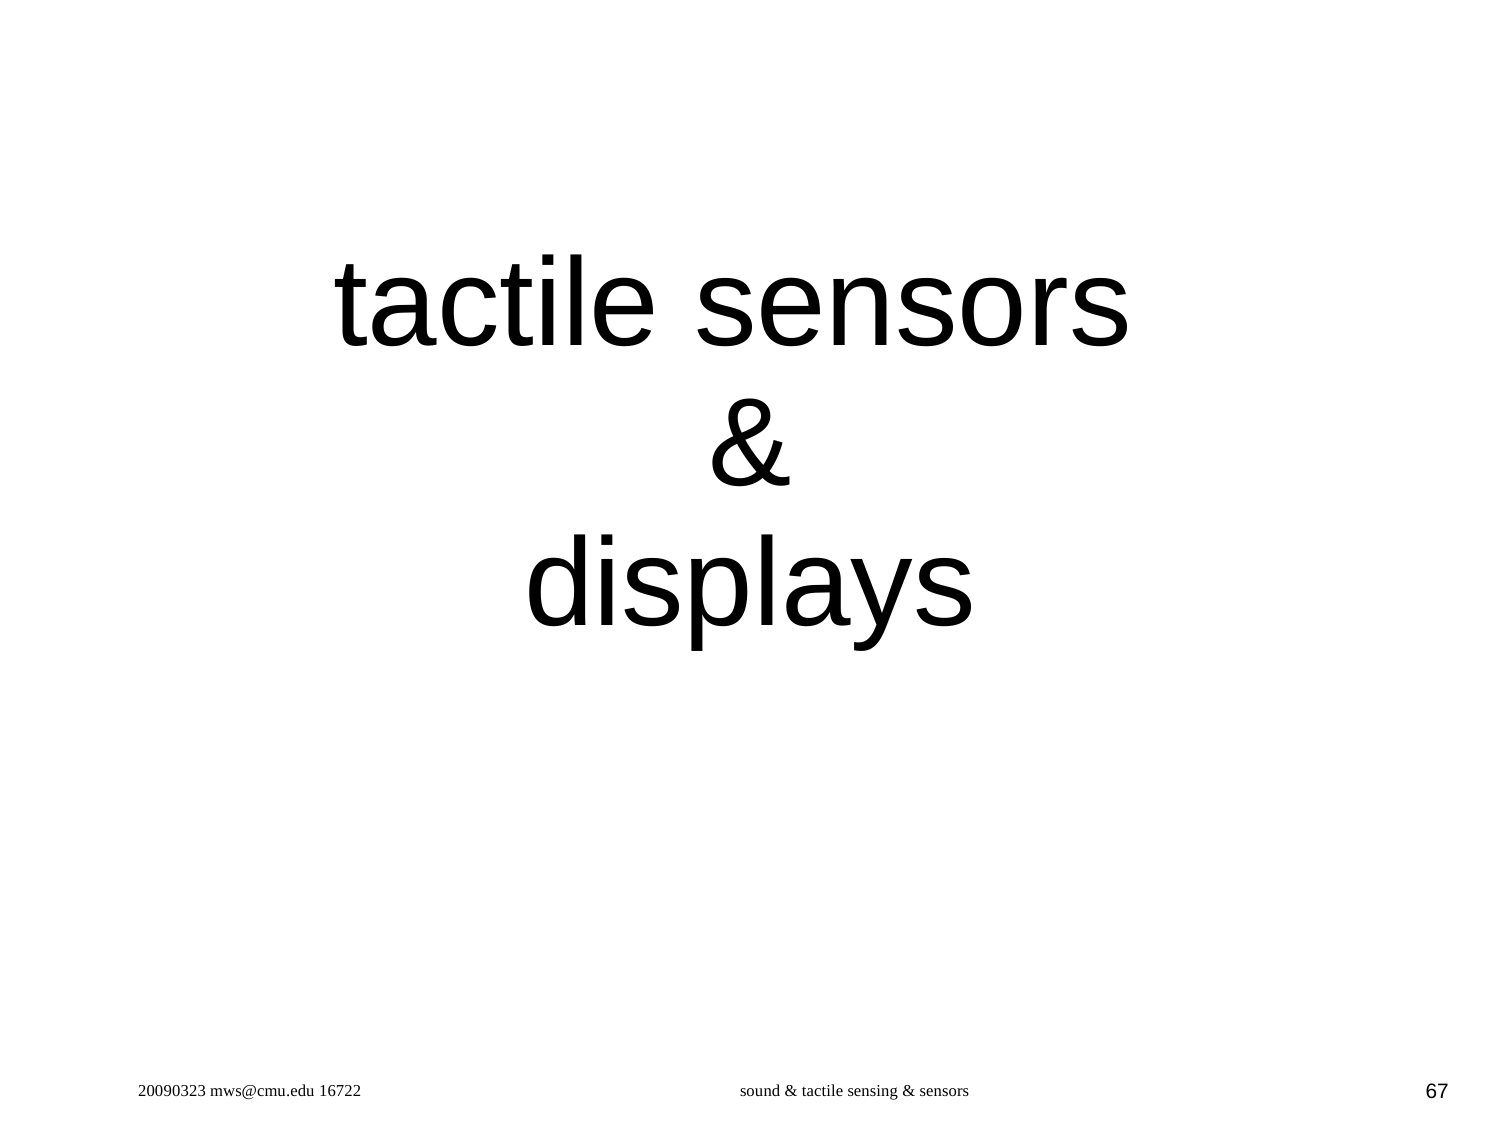

tactile sensors
&
displays
67
20090323 mws@cmu.edu 16722
sound & tactile sensing & sensors